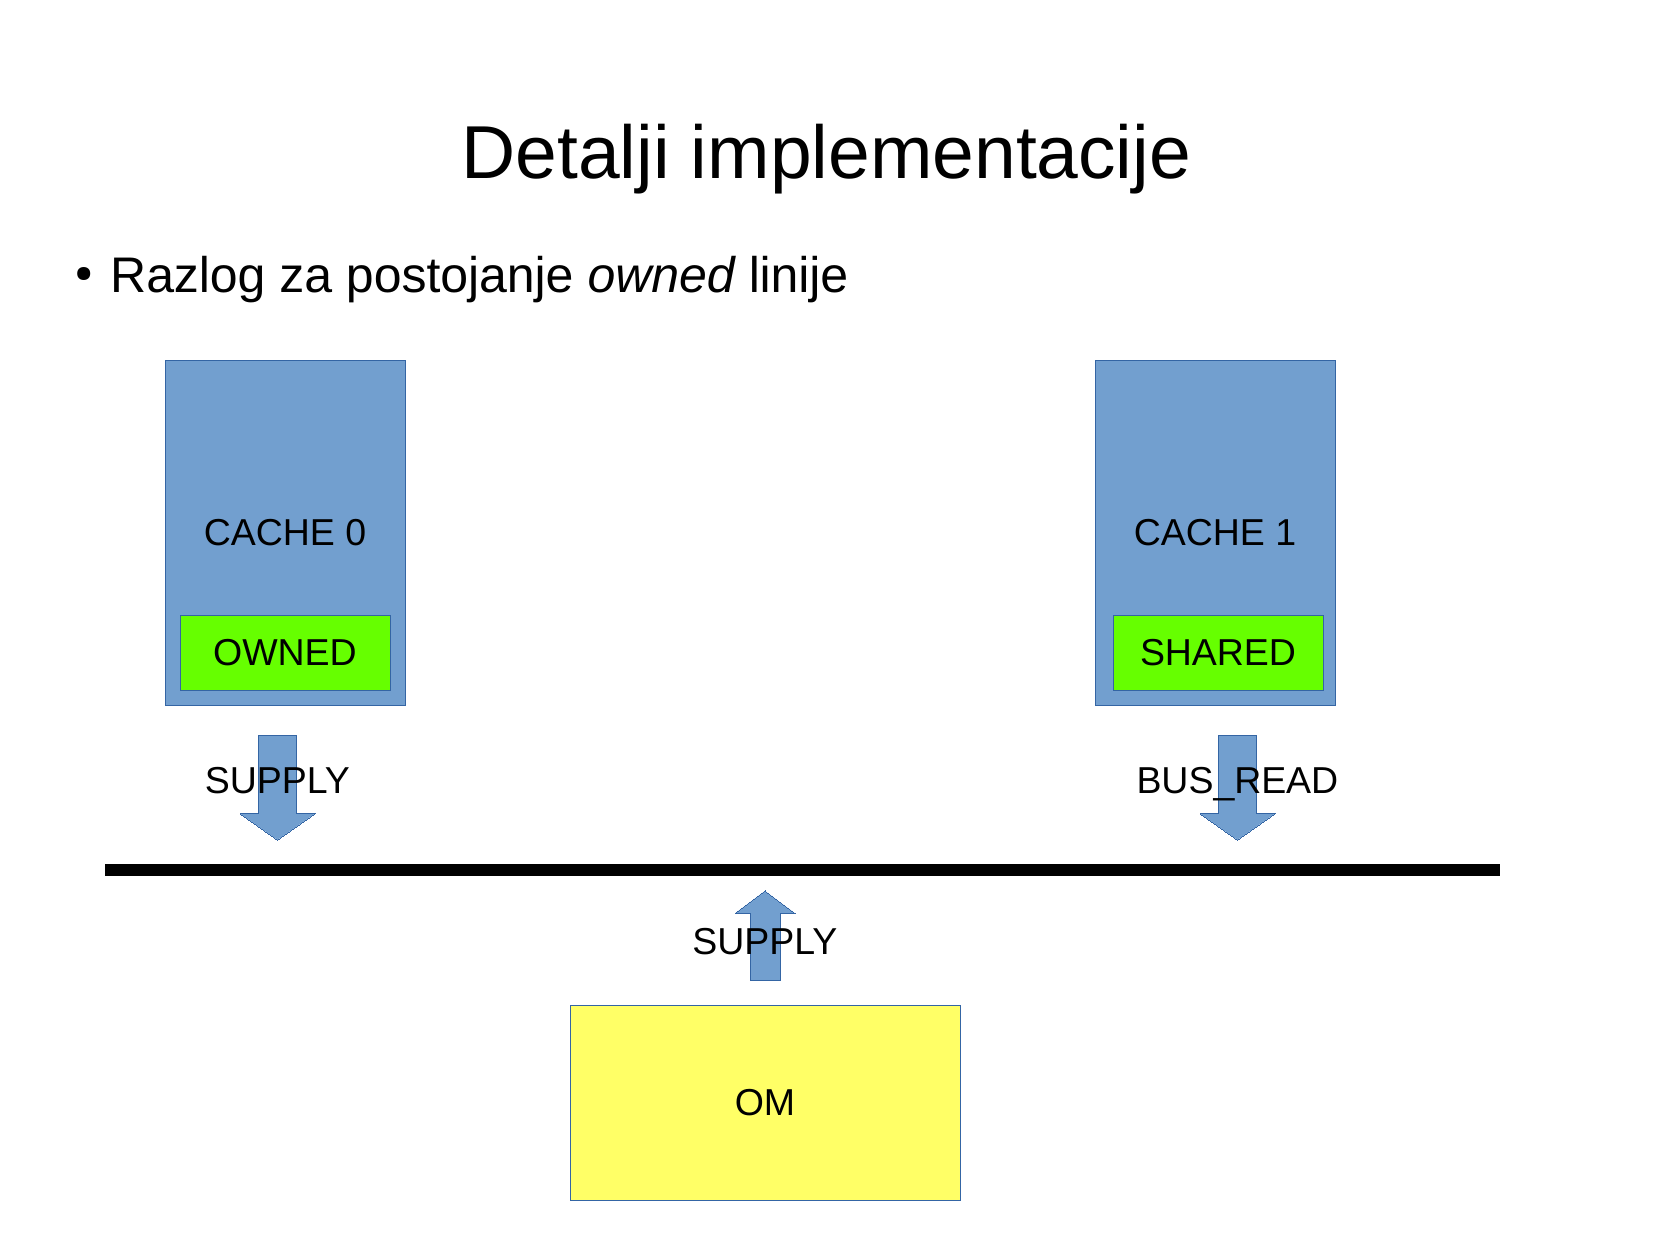

# Detalji implementacije
Razlog za postojanje owned linije
CACHE 0
CACHE 1
MODIFIED
OWNED
FORWARD
SHARED
SUPPLY
BUS_READ
SUPPLY
OM